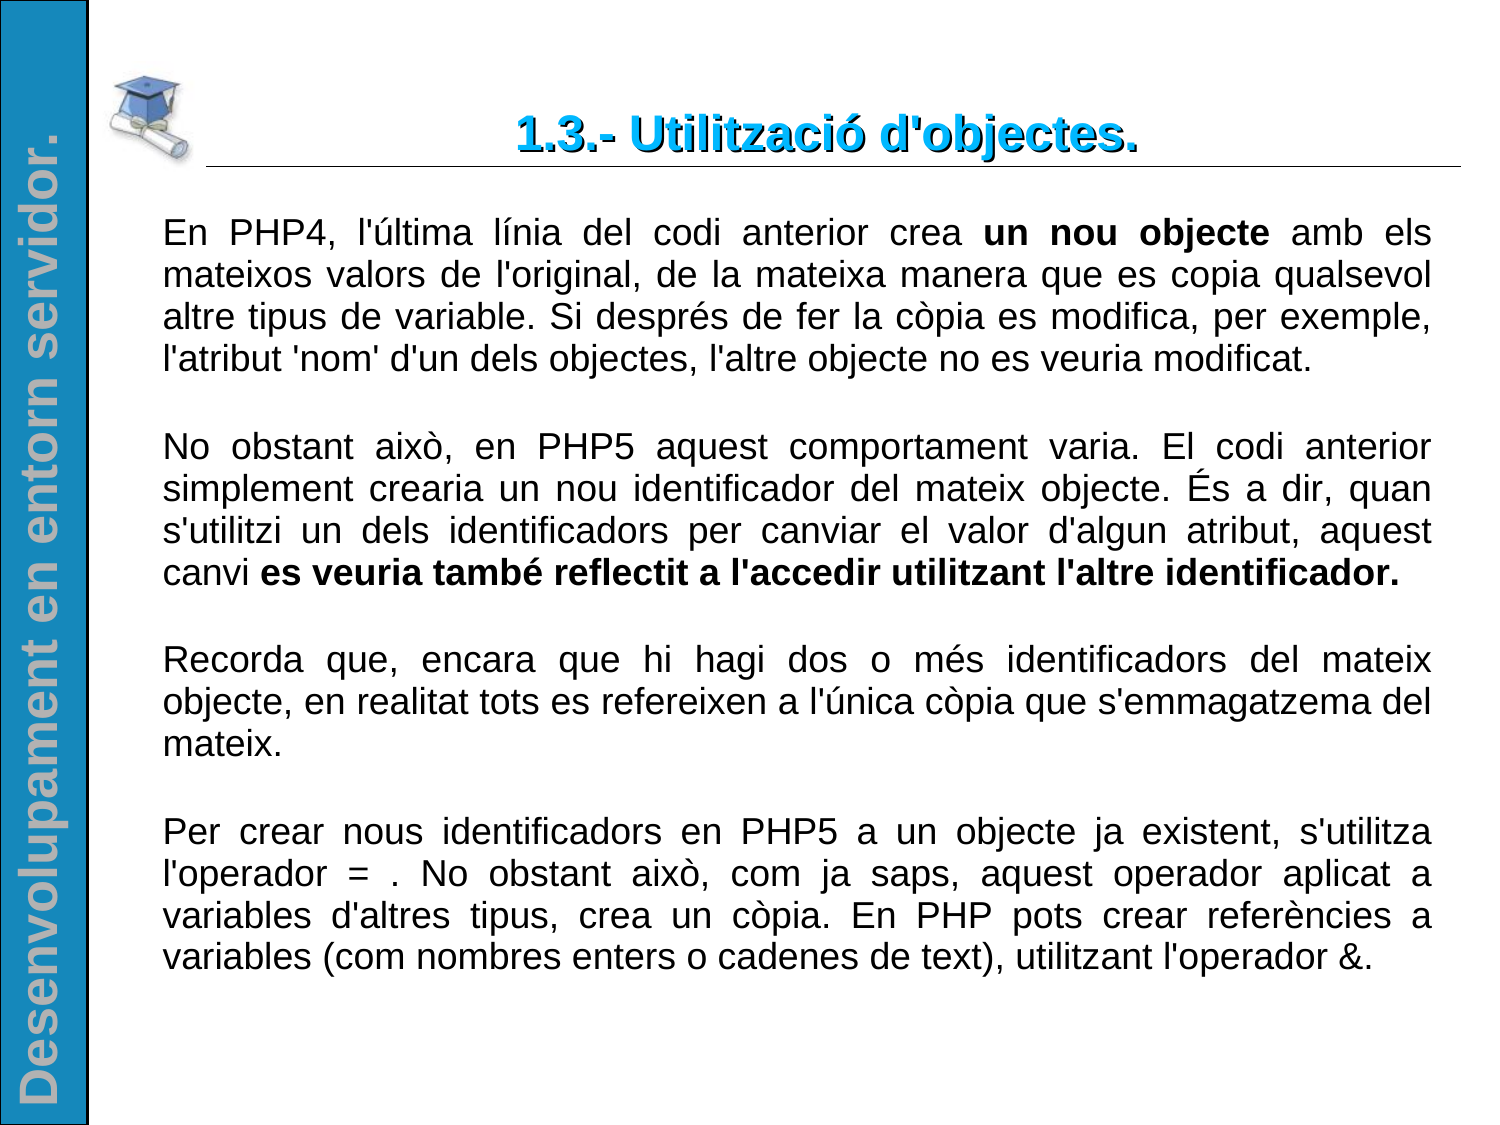

# 1.3.- Utilització d'objectes.
En PHP4, l'última línia del codi anterior crea un nou objecte amb els mateixos valors de l'original, de la mateixa manera que es copia qualsevol altre tipus de variable. Si després de fer la còpia es modifica, per exemple, l'atribut 'nom' d'un dels objectes, l'altre objecte no es veuria modificat.
No obstant això, en PHP5 aquest comportament varia. El codi anterior simplement crearia un nou identificador del mateix objecte. És a dir, quan s'utilitzi un dels identificadors per canviar el valor d'algun atribut, aquest canvi es veuria també reflectit a l'accedir utilitzant l'altre identificador.
Recorda que, encara que hi hagi dos o més identificadors del mateix objecte, en realitat tots es refereixen a l'única còpia que s'emmagatzema del mateix.
Per crear nous identificadors en PHP5 a un objecte ja existent, s'utilitza l'operador = . No obstant això, com ja saps, aquest operador aplicat a variables d'altres tipus, crea un còpia. En PHP pots crear referències a variables (com nombres enters o cadenes de text), utilitzant l'operador &.